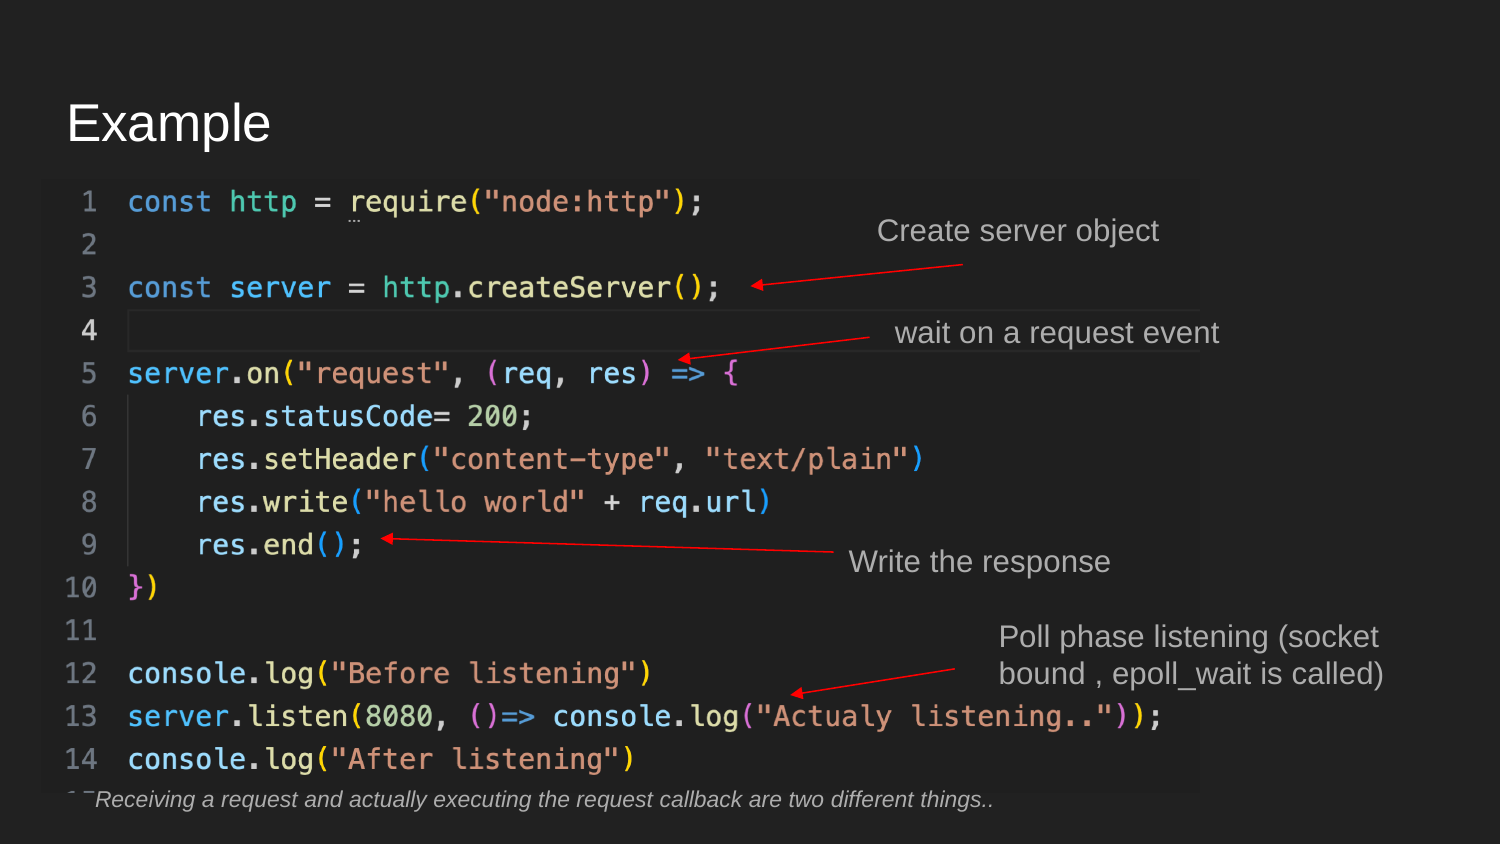

# Example
Create server object
wait on a request event
Write the response
Poll phase listening (socket bound , epoll_wait is called)
Receiving a request and actually executing the request callback are two different things..